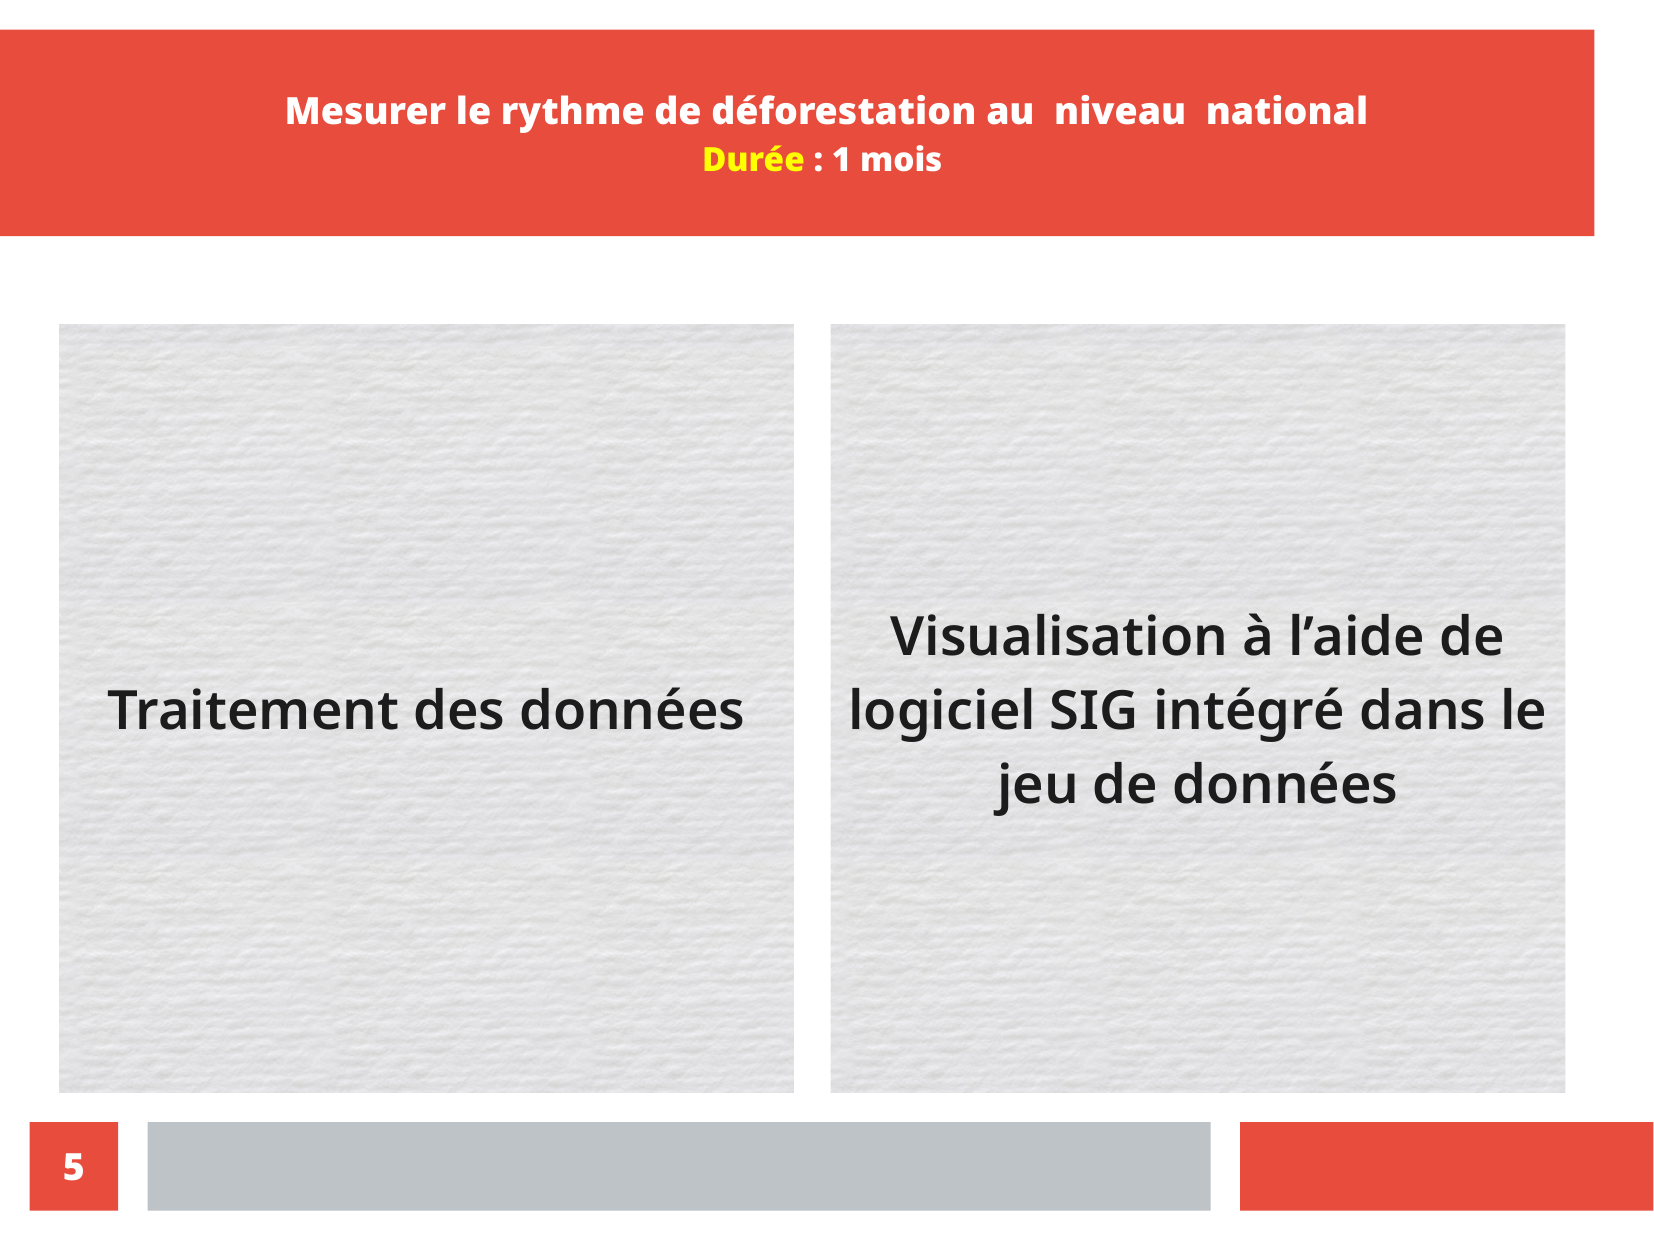

# Mesurer le rythme de déforestation au niveau national Durée : 1 mois
Traitement des données
Visualisation à l’aide de logiciel SIG intégré dans le jeu de données
5